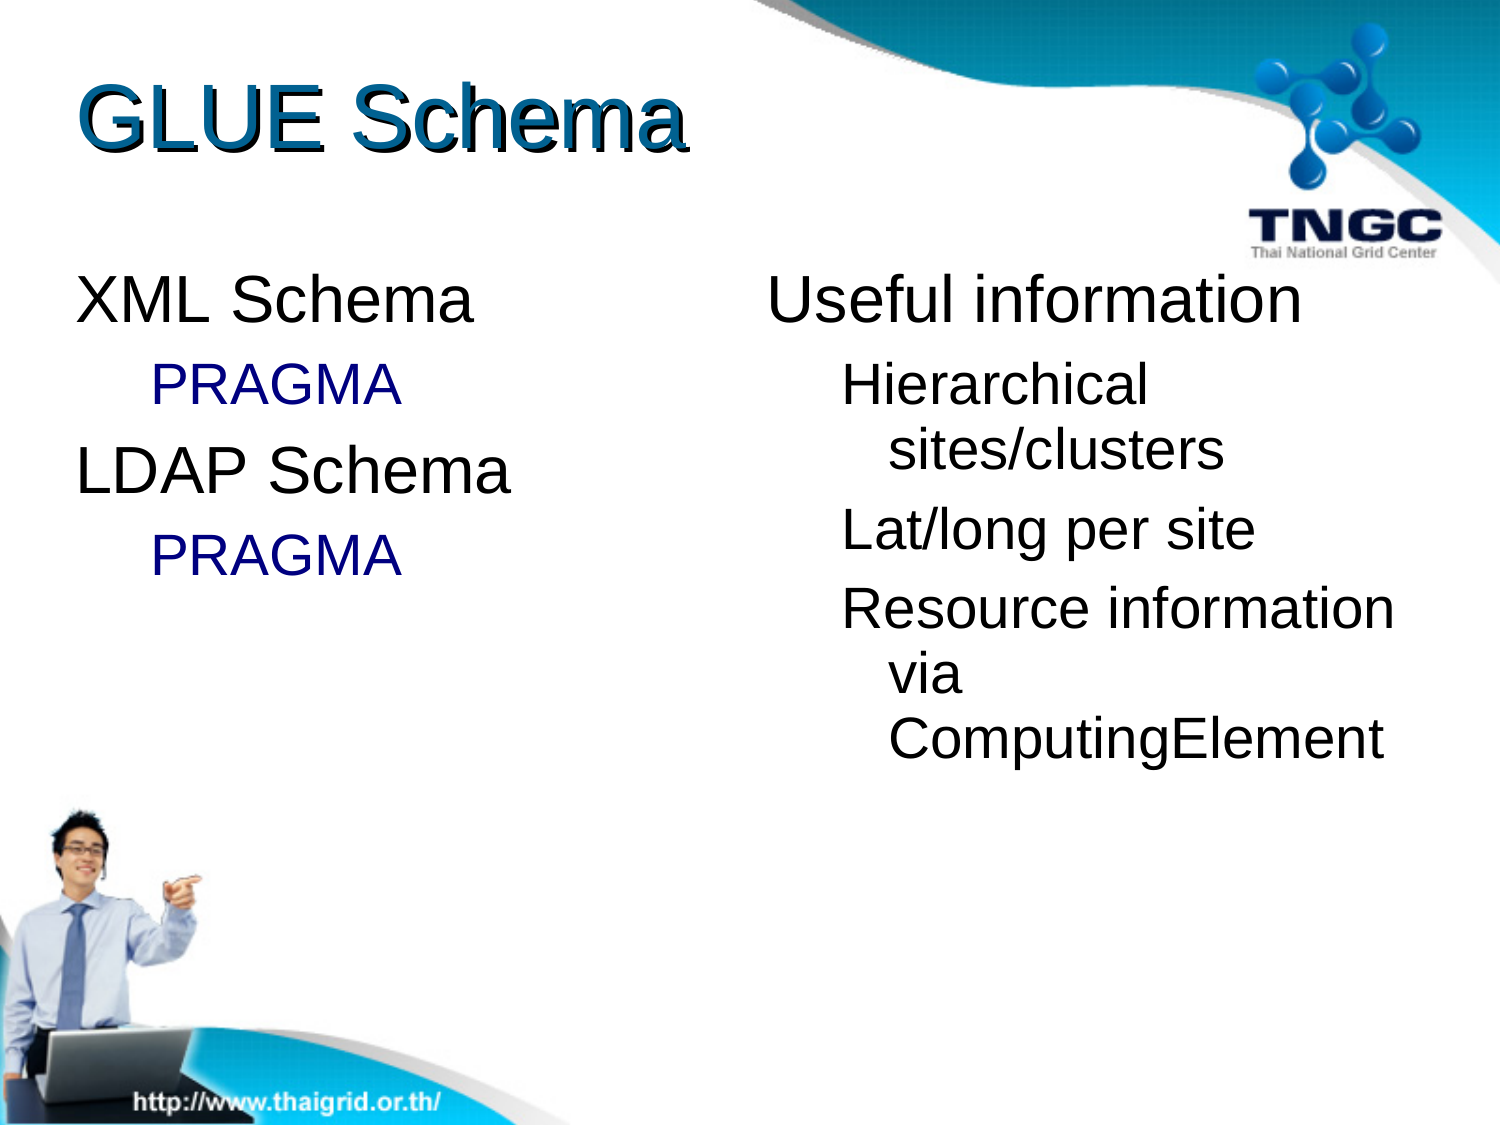

# GLUE Schema
XML Schema
PRAGMA
LDAP Schema
PRAGMA
Useful information
Hierarchical sites/clusters
Lat/long per site
Resource information via ComputingElement